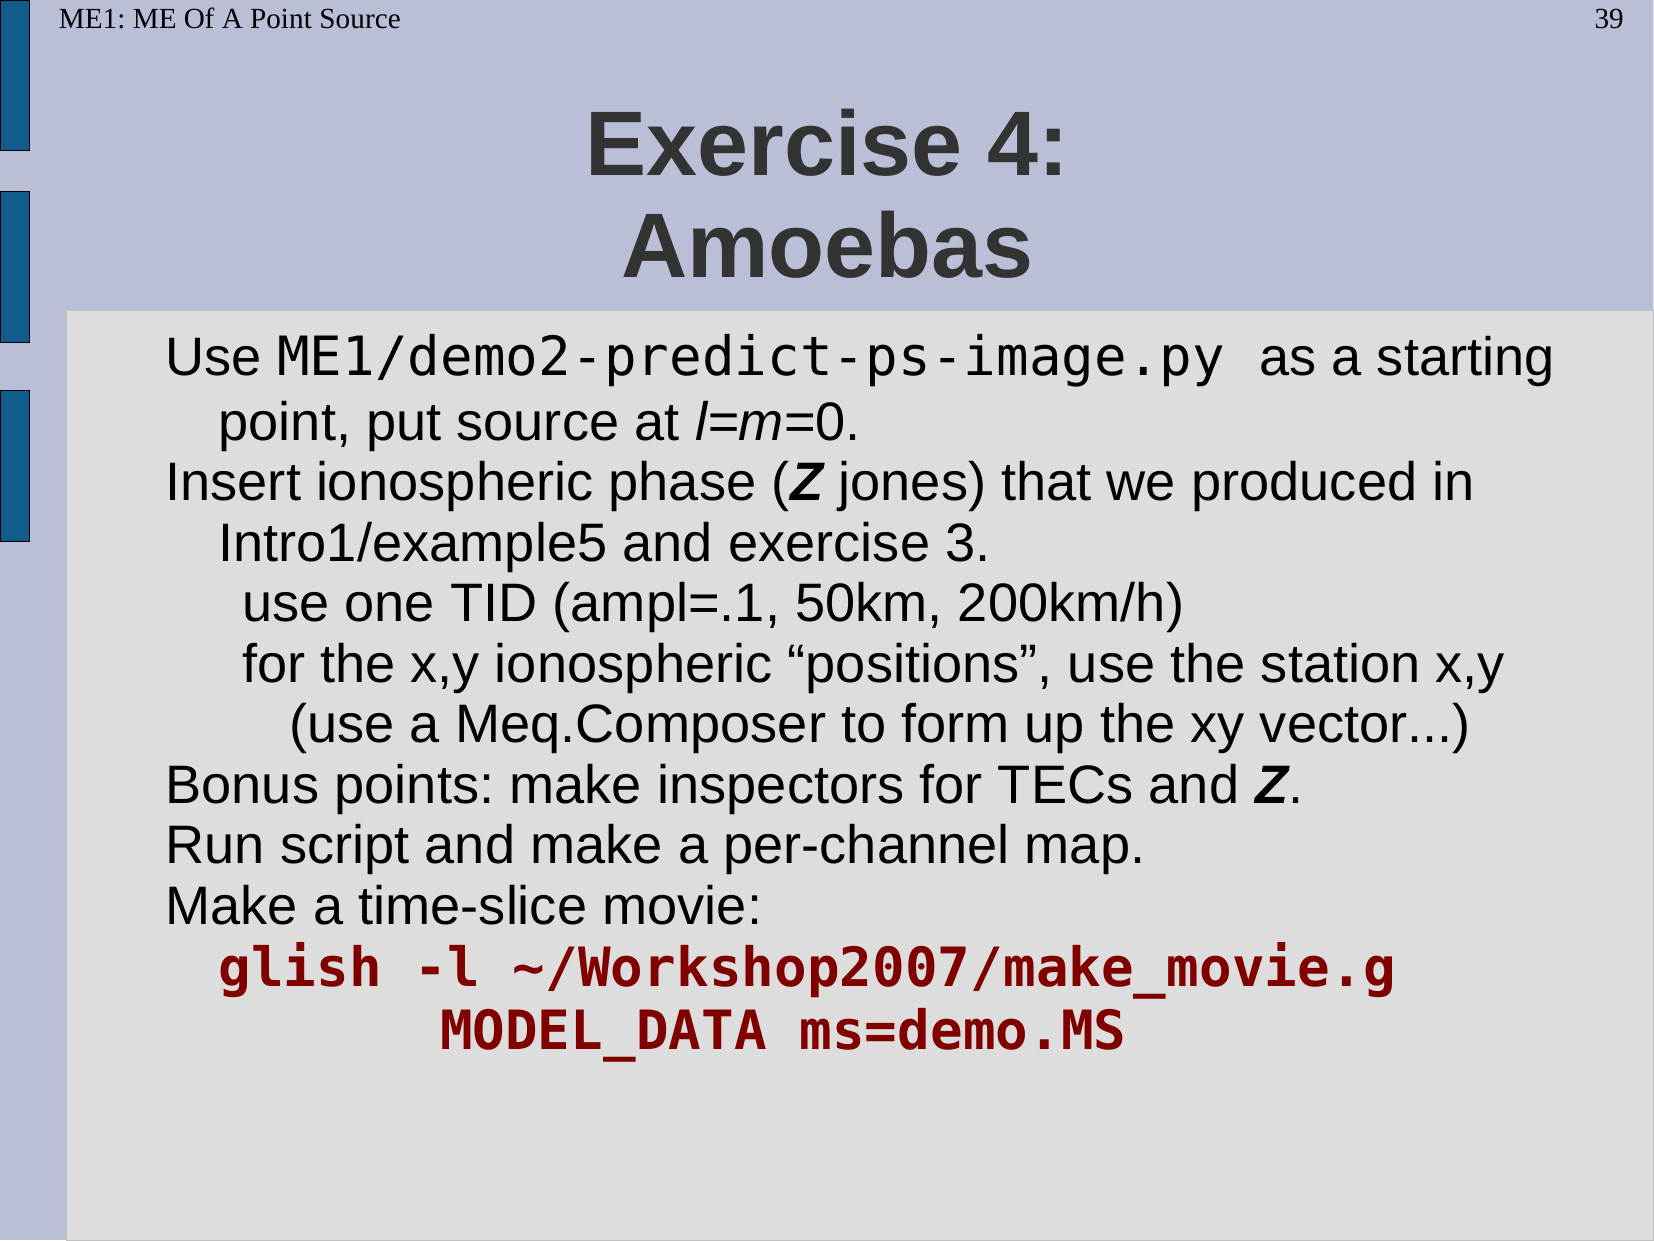

ME1: ME Of A Point Source
39
# Exercise 4: Amoebas
Use ME1/demo2-predict-ps-image.py as a starting point, put source at l=m=0.
Insert ionospheric phase (Z jones) that we produced in Intro1/example5 and exercise 3.
use one TID (ampl=.1, 50km, 200km/h)
for the x,y ionospheric “positions”, use the station x,y (use a Meq.Composer to form up the xy vector...)
Bonus points: make inspectors for TECs and Z.
Run script and make a per-channel map.
Make a time-slice movie:
glish -l ~/Workshop2007/make_movie.g
			MODEL_DATA ms=demo.MS